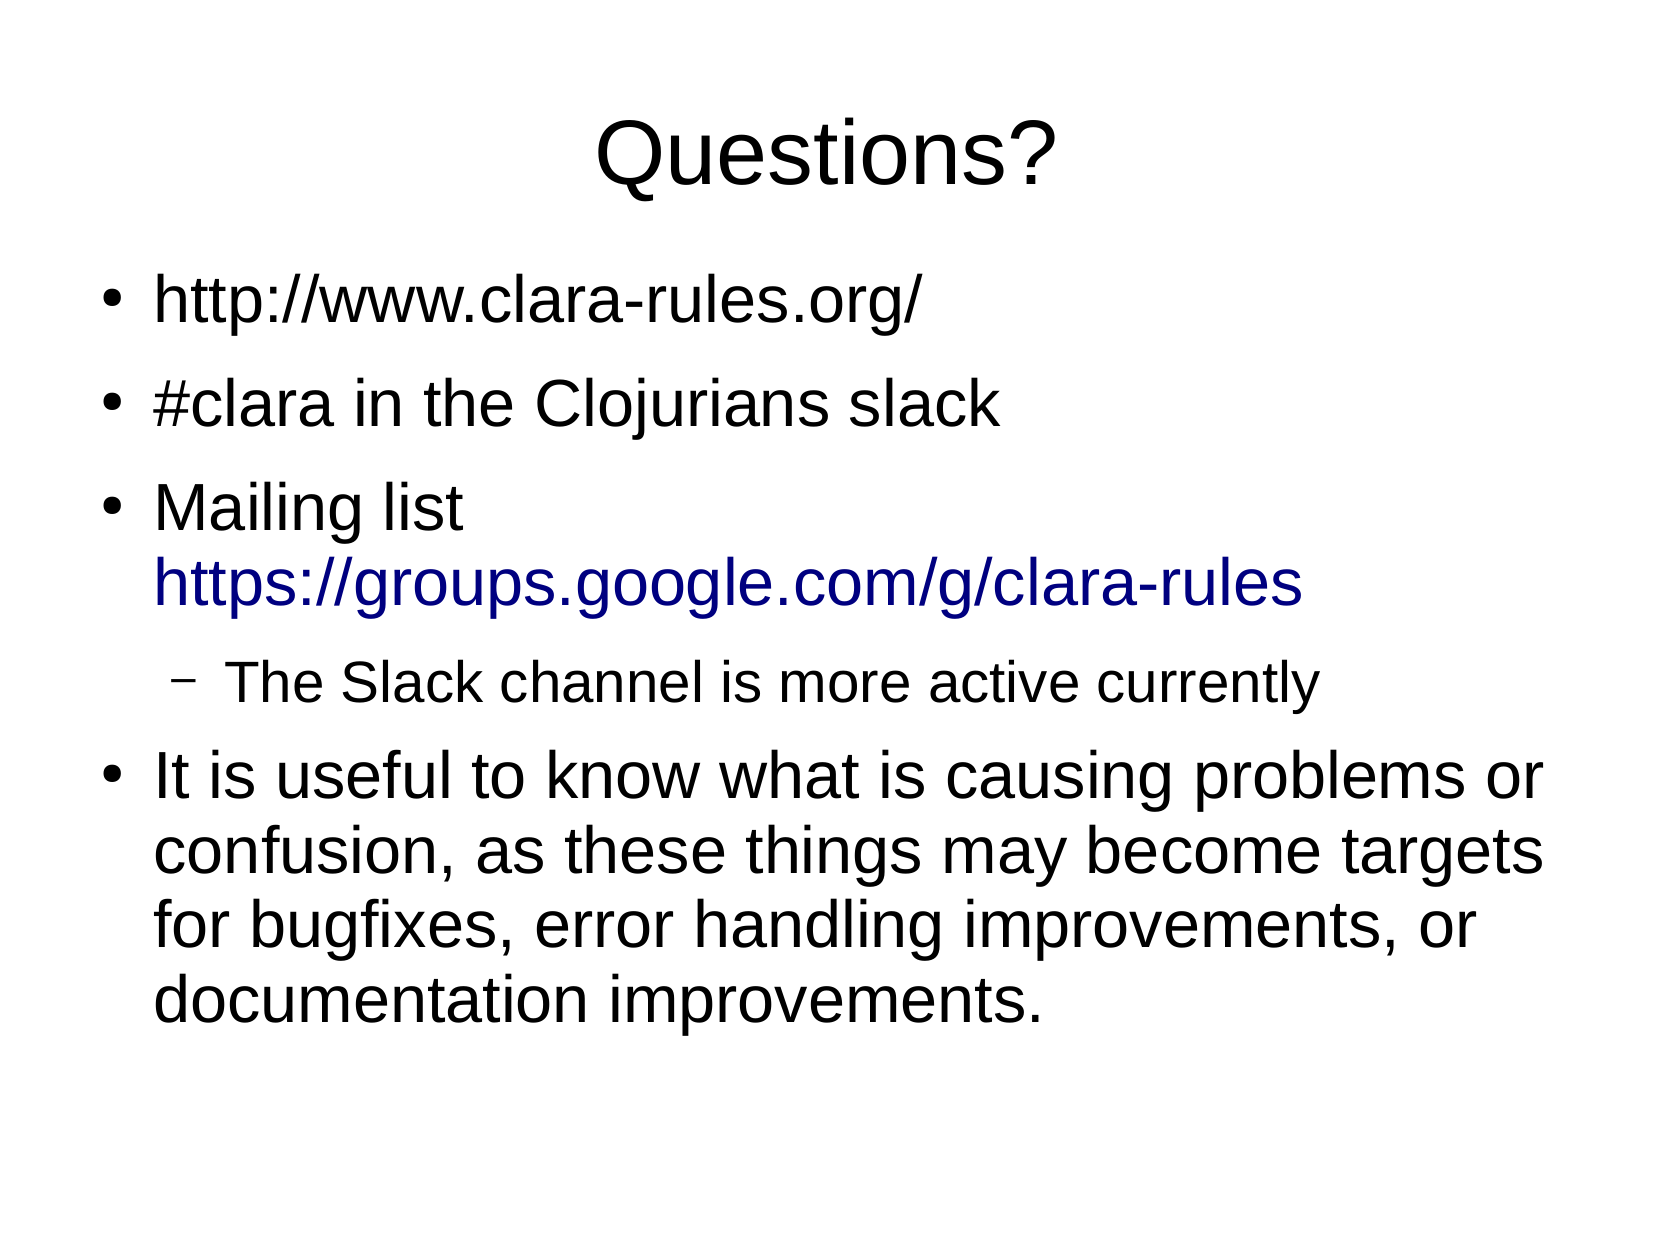

# Questions?
http://www.clara-rules.org/
#clara in the Clojurians slack
Mailing list https://groups.google.com/g/clara-rules
The Slack channel is more active currently
It is useful to know what is causing problems or confusion, as these things may become targets for bugfixes, error handling improvements, or documentation improvements.